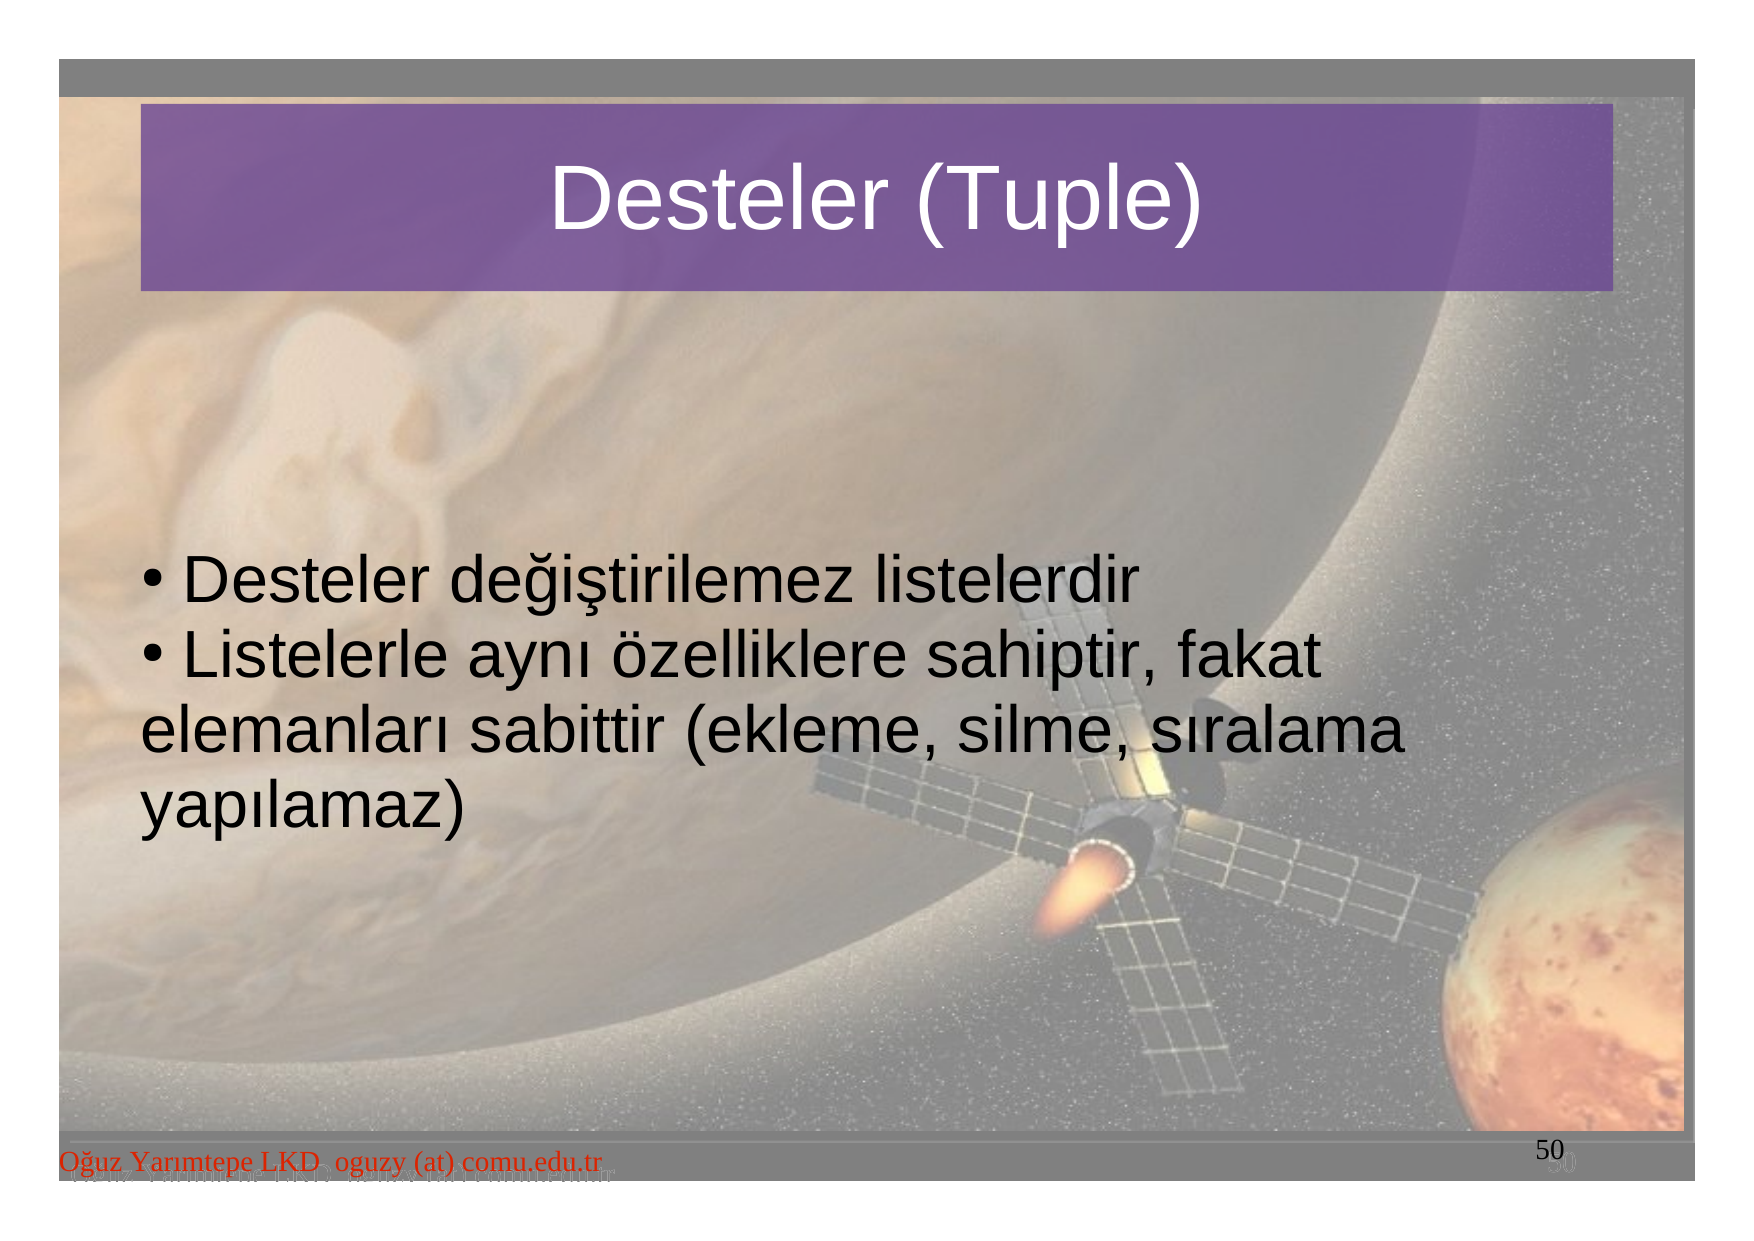

# Desteler (Tuple)
 Desteler değiştirilemez listelerdir
 Listelerle aynı özelliklere sahiptir, fakat elemanları sabittir (ekleme, silme, sıralama yapılamaz)